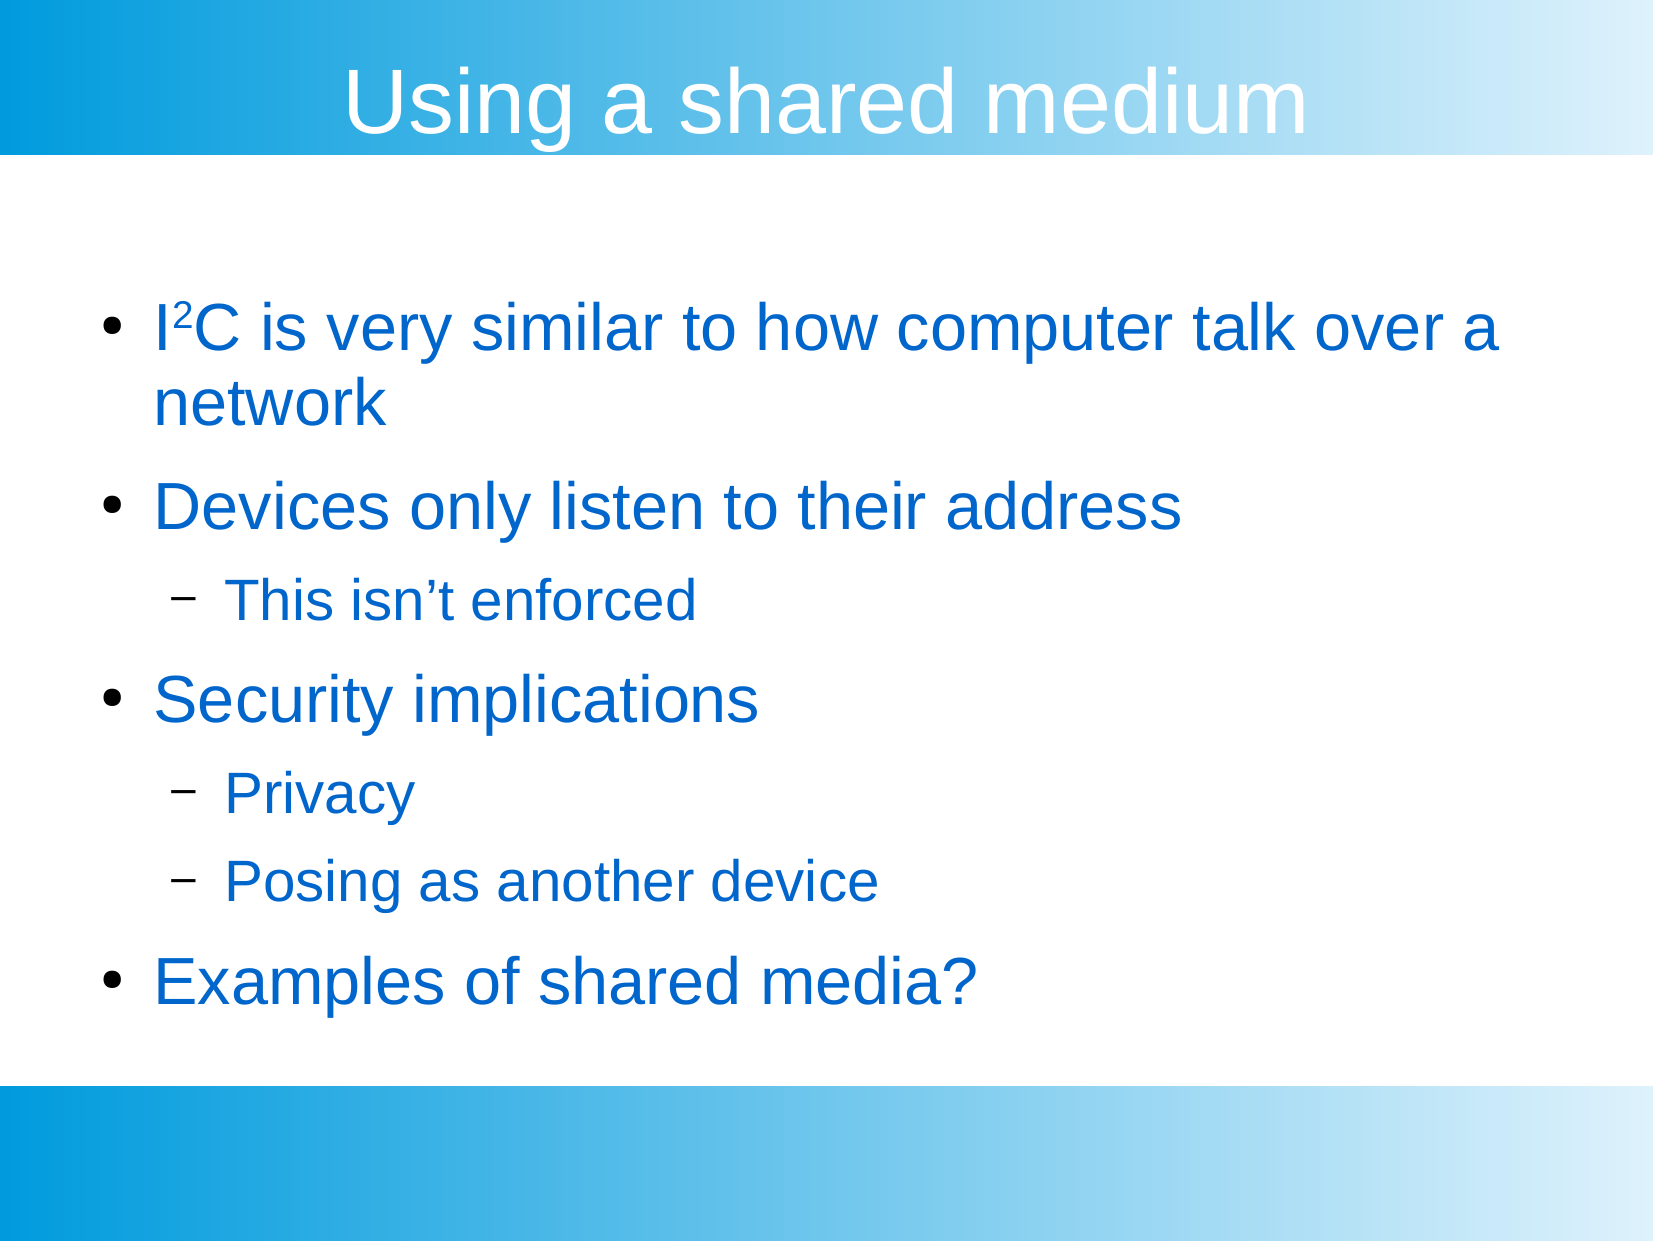

# Using a shared medium
I2C is very similar to how computer talk over a network
Devices only listen to their address
This isn’t enforced
Security implications
Privacy
Posing as another device
Examples of shared media?